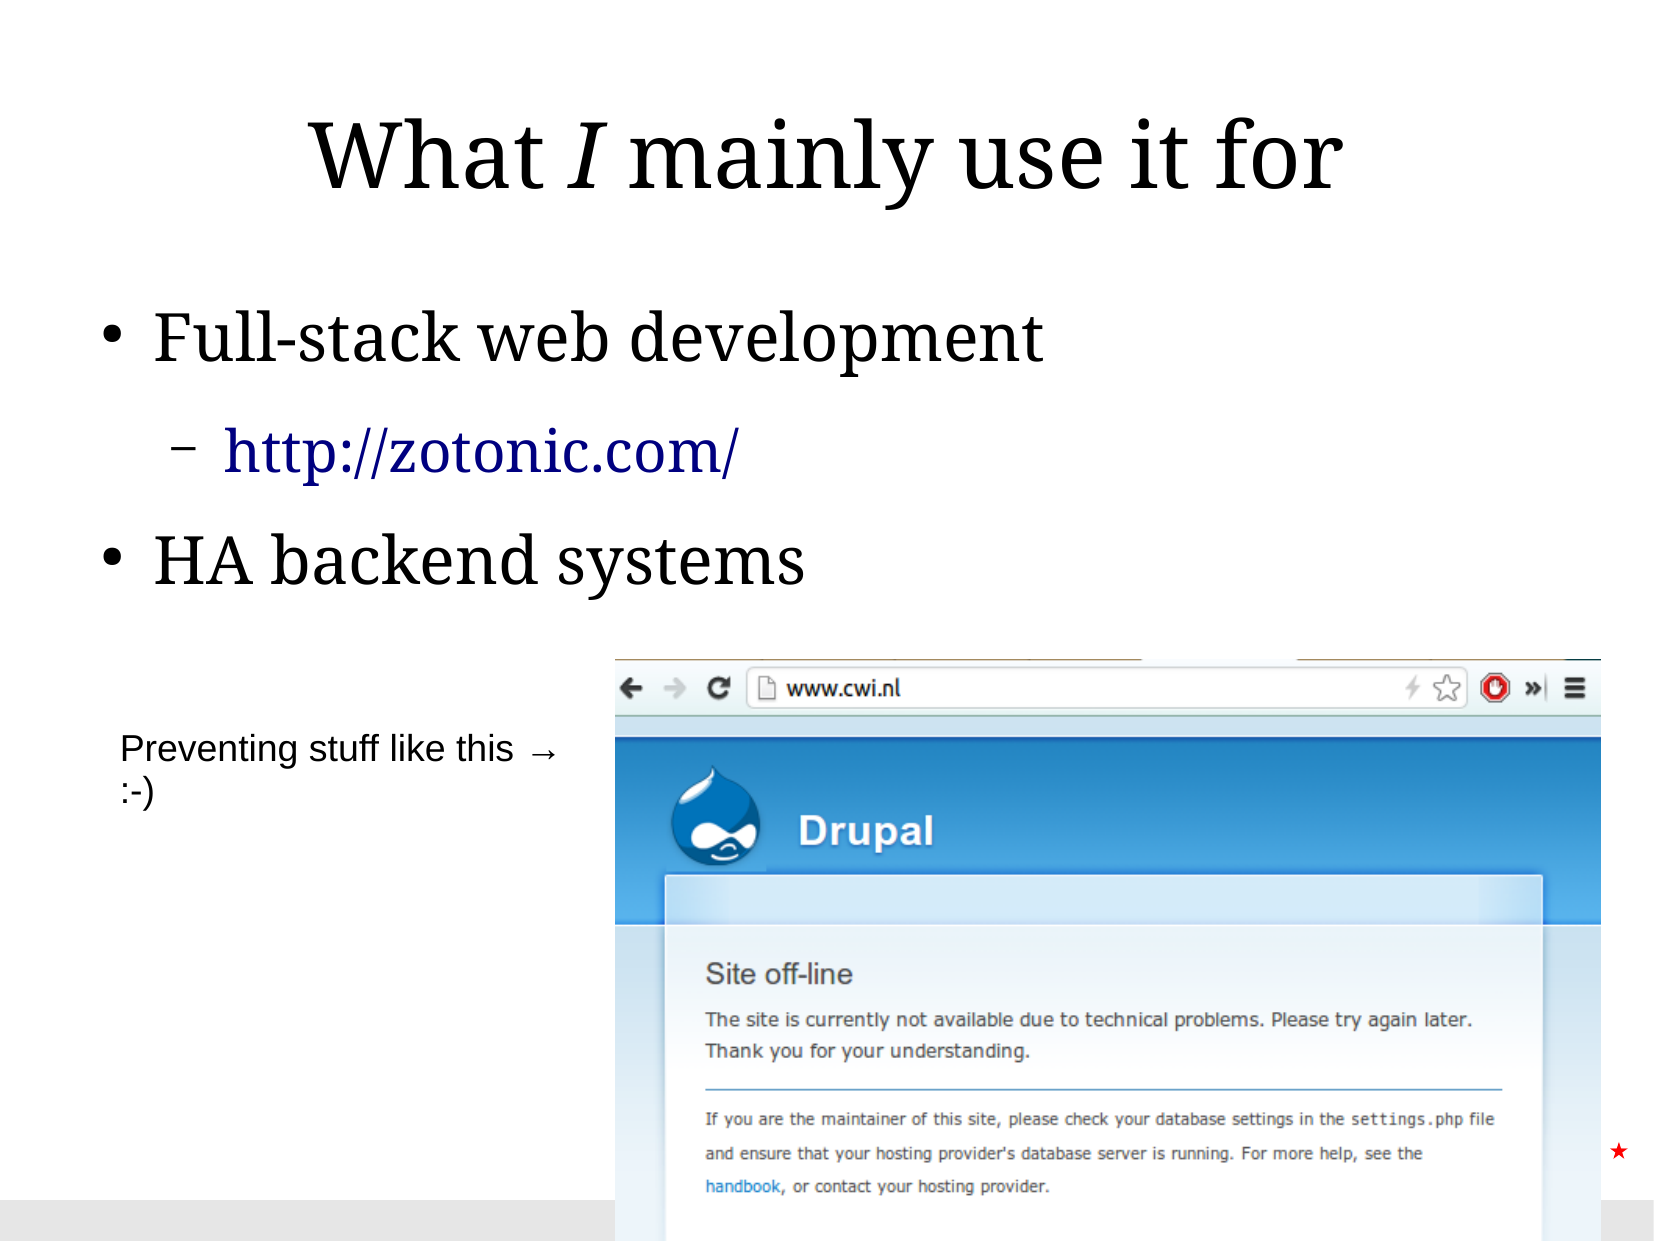

# What I mainly use it for
Full-stack web development
http://zotonic.com/
HA backend systems
Preventing stuff like this →
:-)